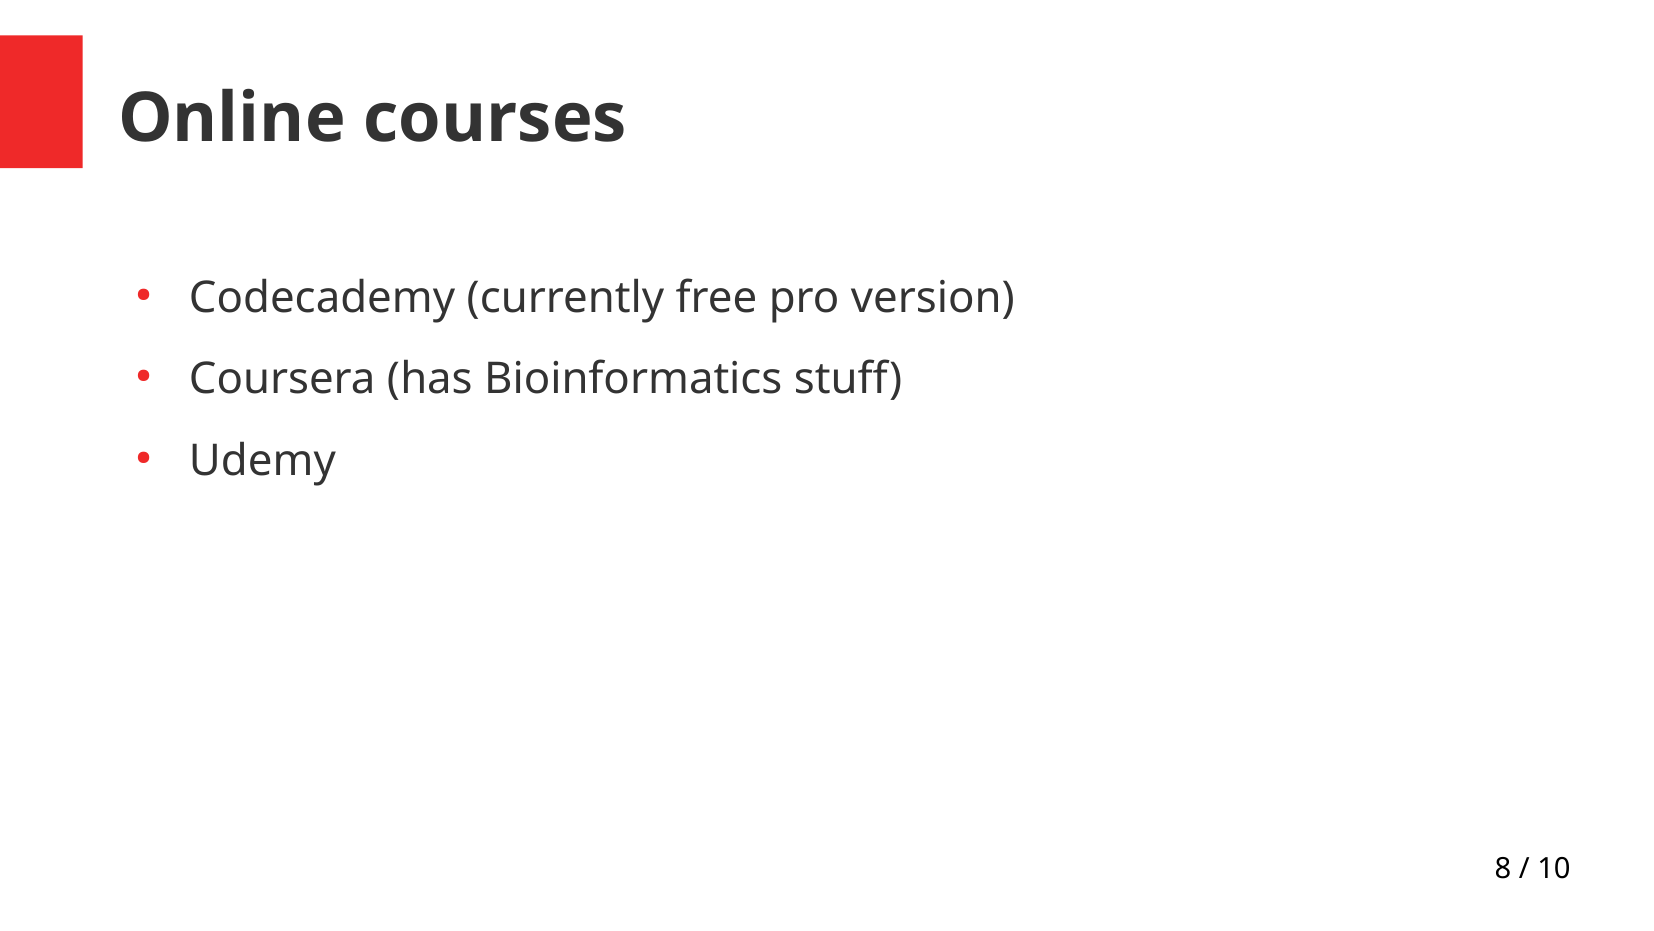

# Online courses
Codecademy (currently free pro version)
Coursera (has Bioinformatics stuff)
Udemy
8